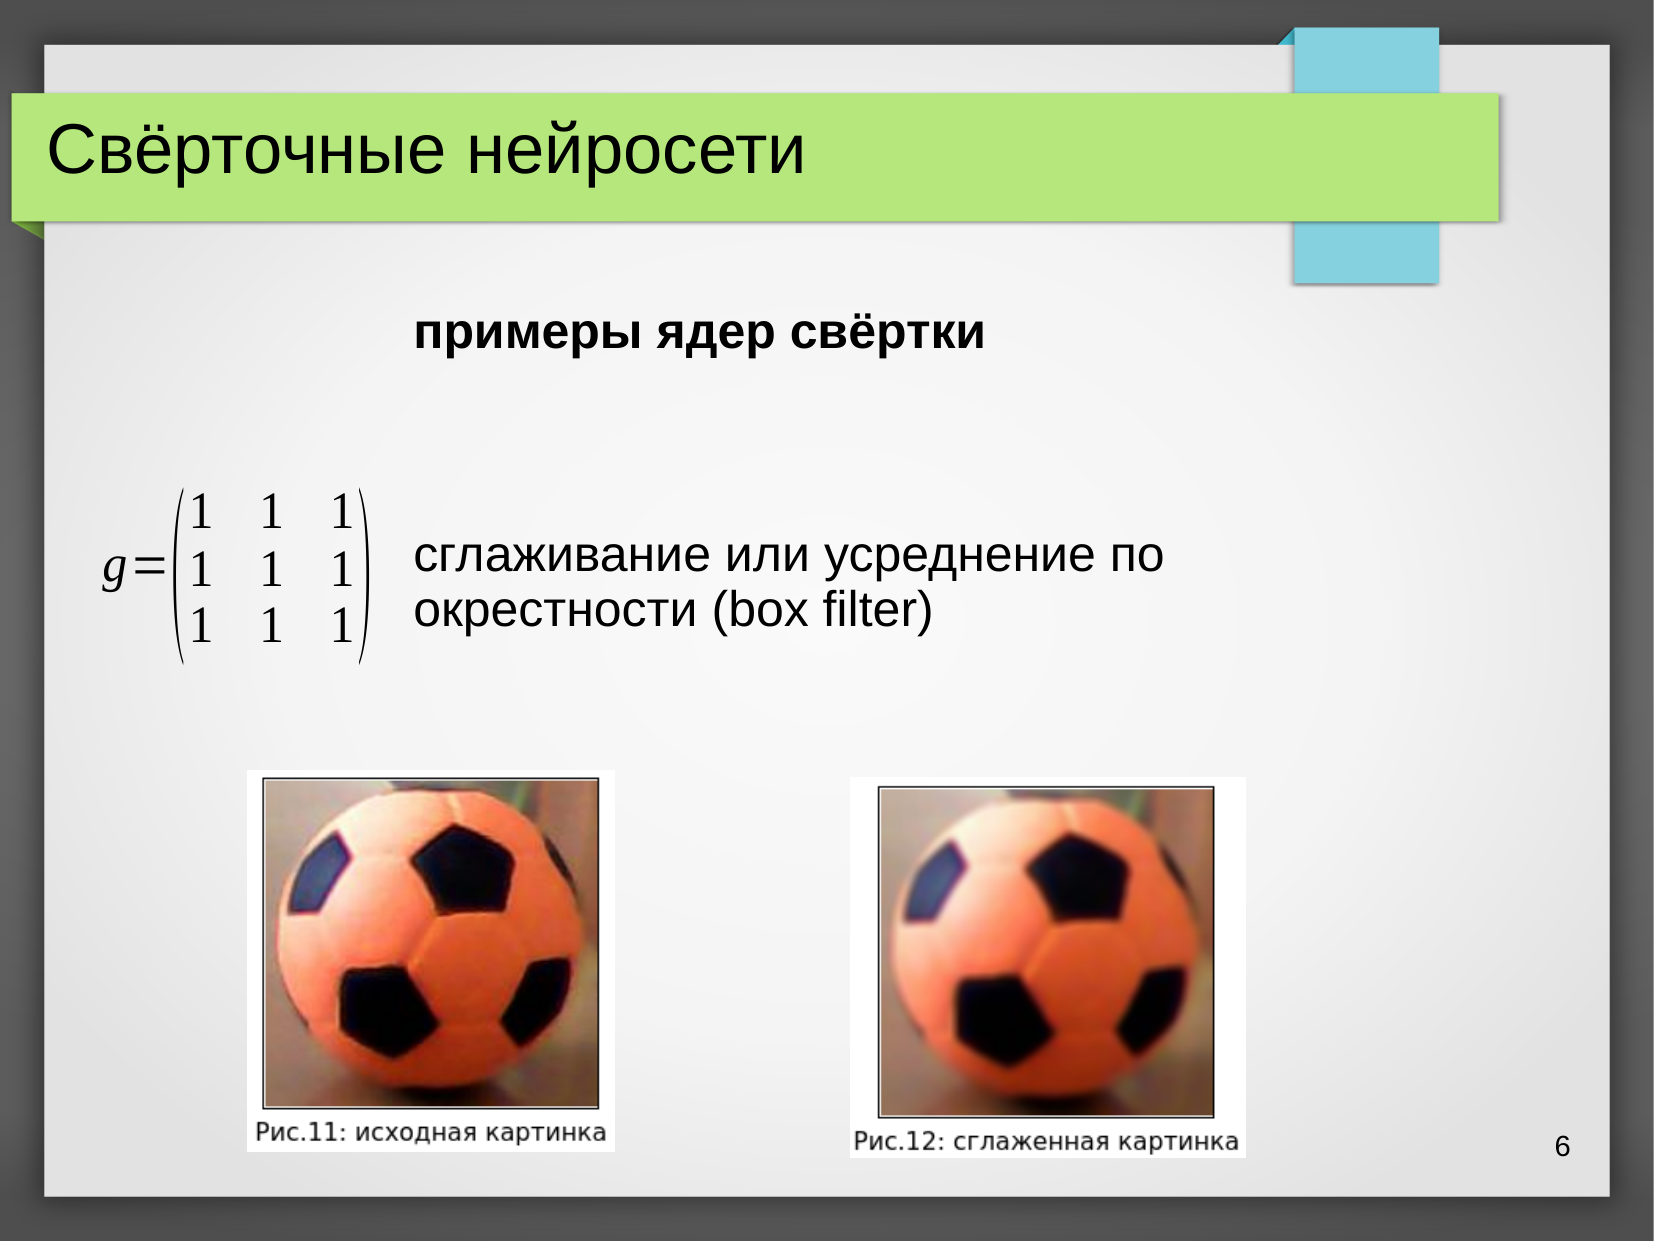

Свёрточные нейросети
# примеры ядер свёртки
сглаживание или усреднение по окрестности (box ﬁlter)
6